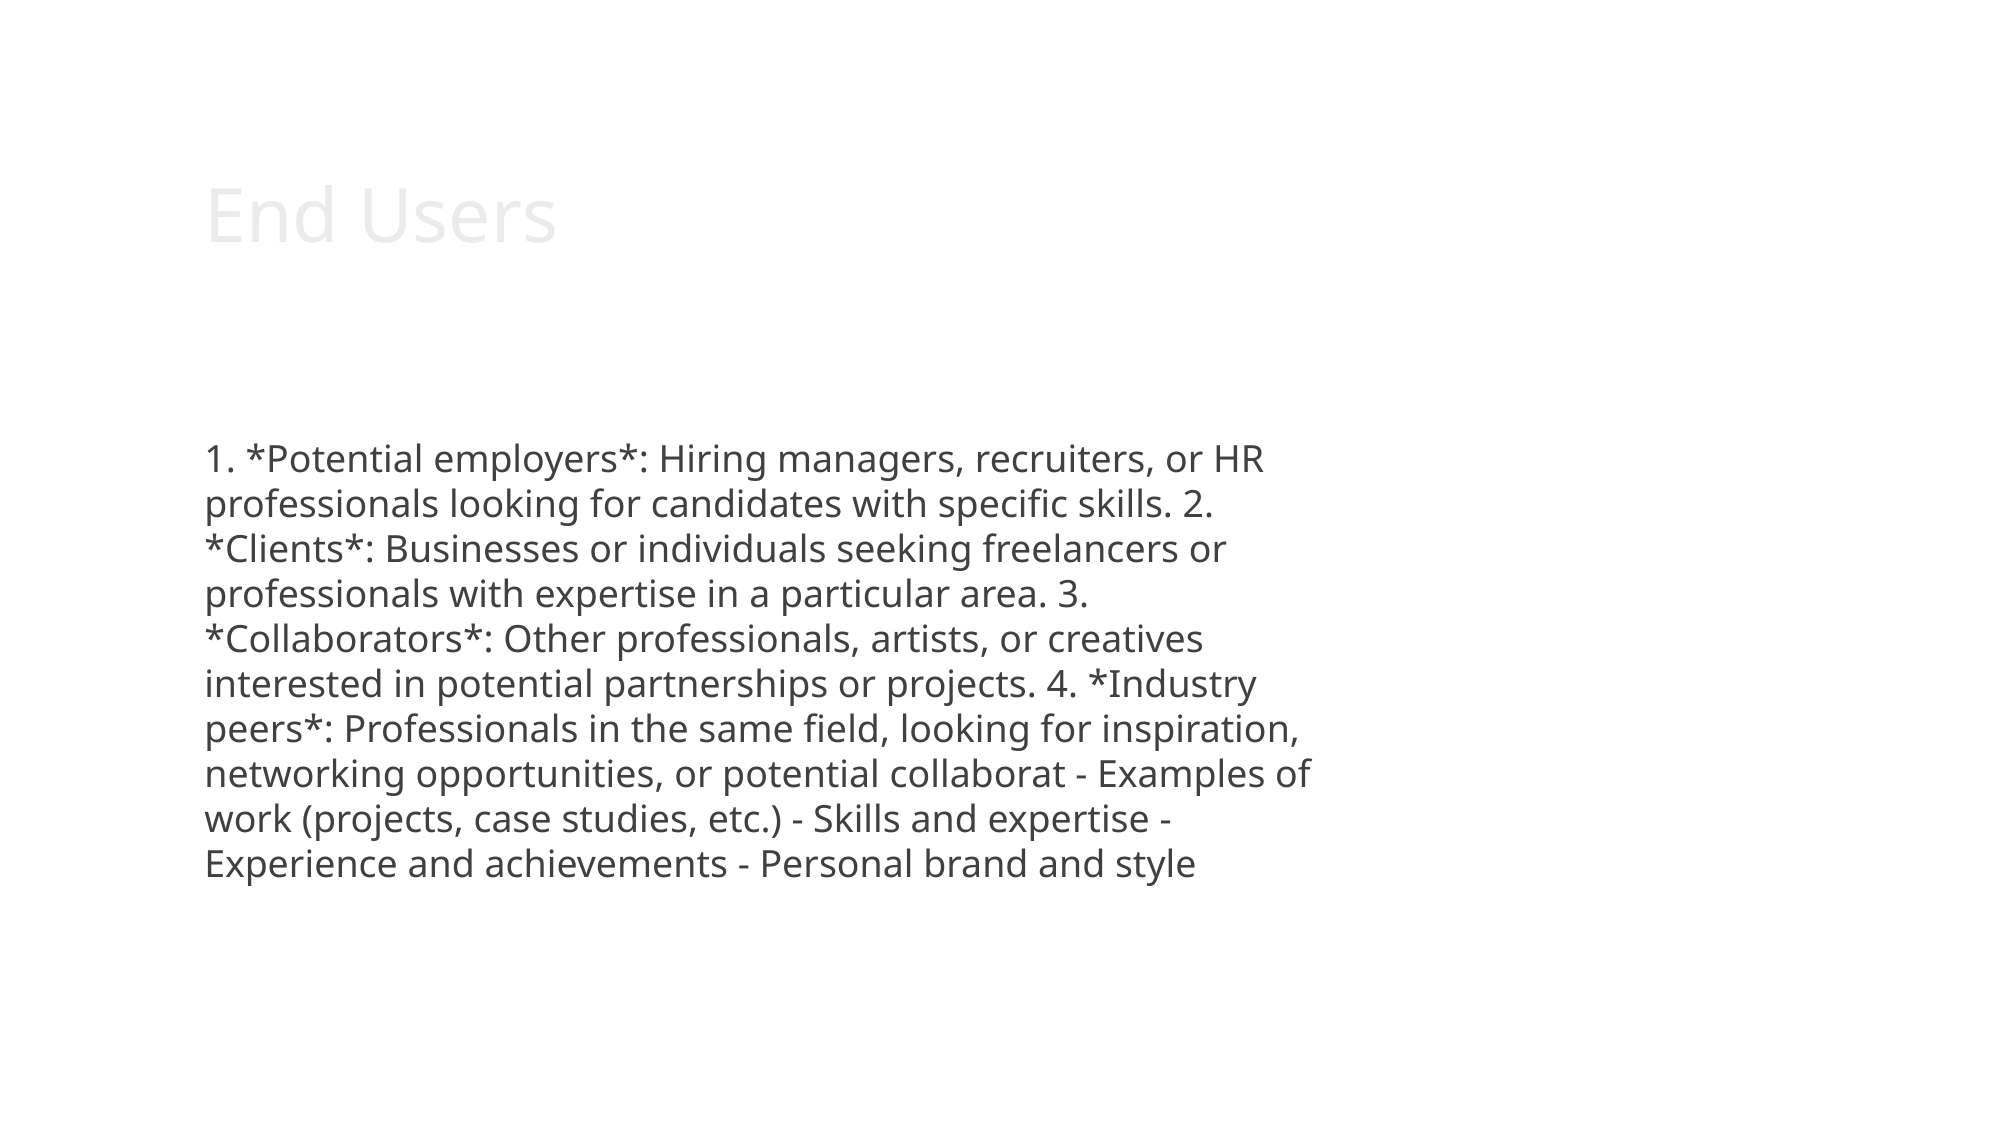

# End Users
1. *Potential employers*: Hiring managers, recruiters, or HR professionals looking for candidates with specific skills. 2. *Clients*: Businesses or individuals seeking freelancers or professionals with expertise in a particular area. 3. *Collaborators*: Other professionals, artists, or creatives interested in potential partnerships or projects. 4. *Industry peers*: Professionals in the same field, looking for inspiration, networking opportunities, or potential collaborat - Examples of work (projects, case studies, etc.) - Skills and expertise - Experience and achievements - Personal brand and style